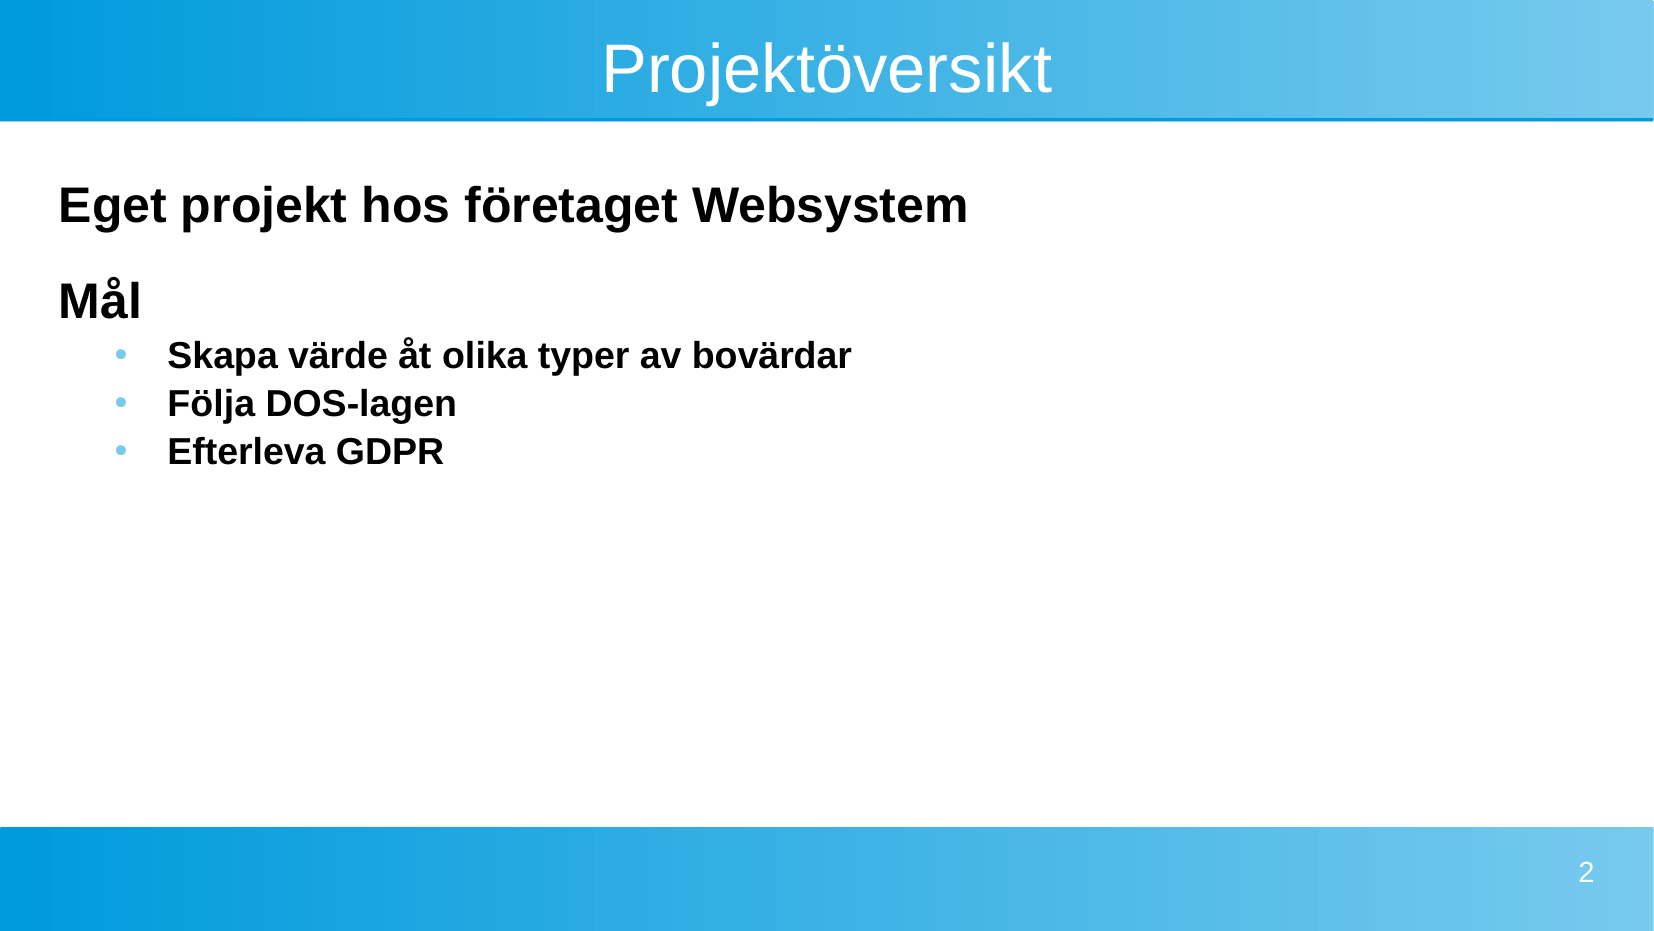

# Projektöversikt
Eget projekt hos företaget Websystem
Mål
Skapa värde åt olika typer av bovärdar
Följa DOS-lagen
Efterleva GDPR
2